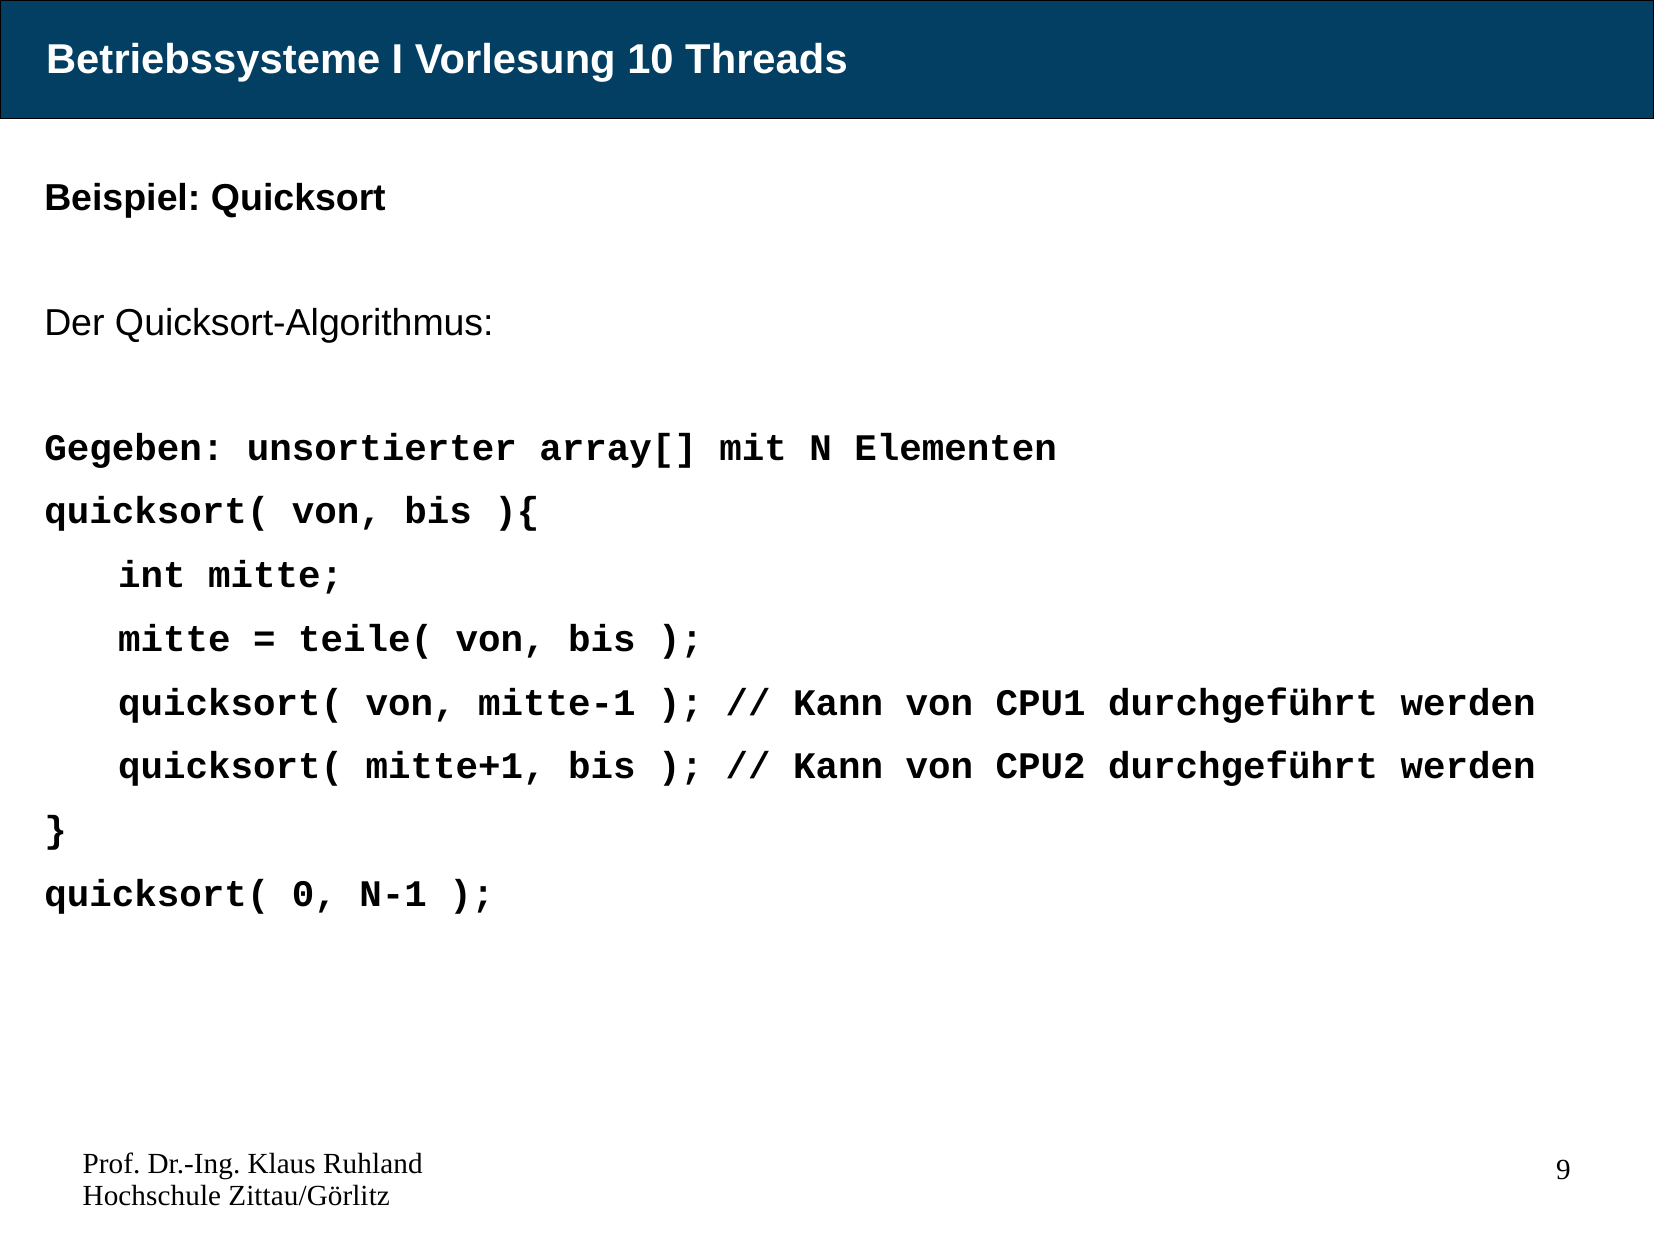

Beispiel: Quicksort
Der Quicksort-Algorithmus:
Gegeben: unsortierter array[] mit N Elementen
quicksort( von, bis ){
	int mitte;
	mitte = teile( von, bis );
	quicksort( von, mitte-1 ); // Kann von CPU1 durchgeführt werden
	quicksort( mitte+1, bis ); // Kann von CPU2 durchgeführt werden
}
quicksort( 0, N-1 );
9